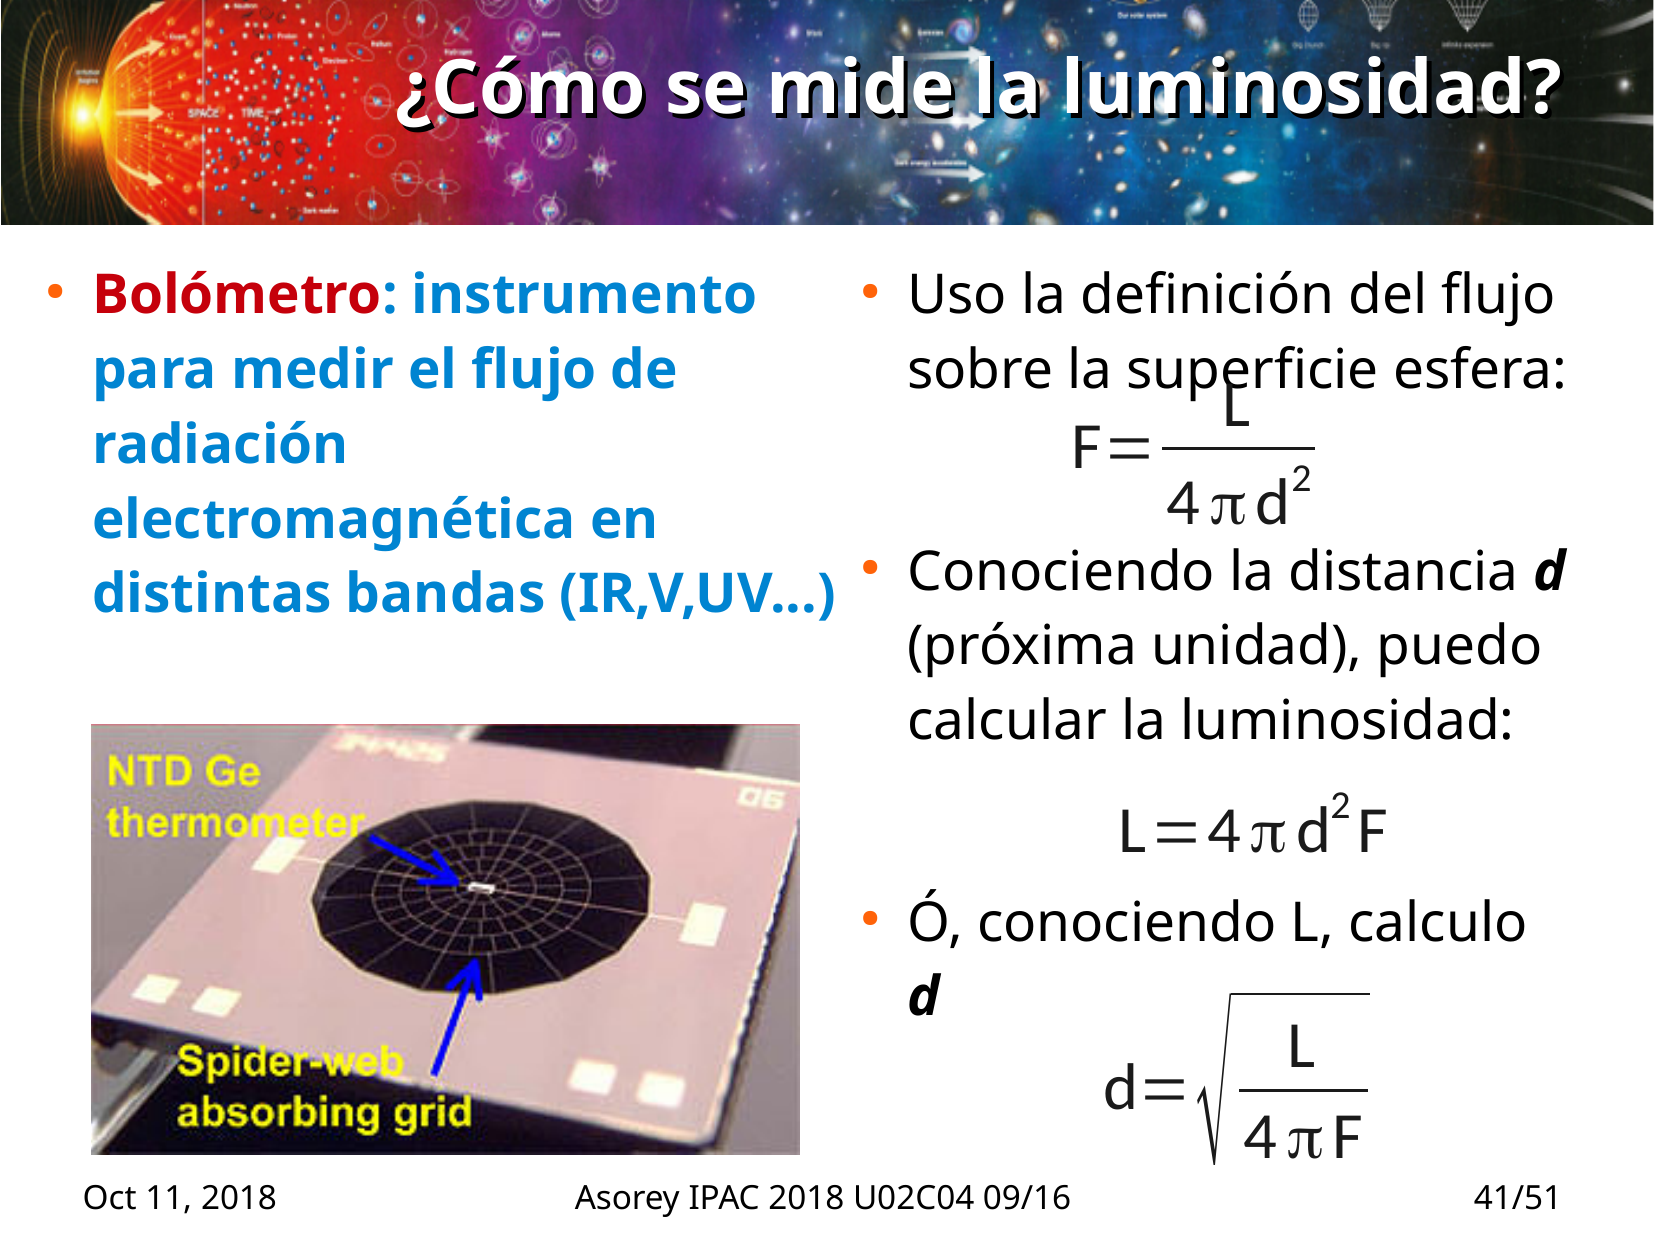

# ¿Cómo se mide la luminosidad?
Bolómetro: instrumento para medir el flujo de radiación electromagnética en distintas bandas (IR,V,UV...)
Uso la definición del flujo sobre la superficie esfera:
Conociendo la distancia d (próxima unidad), puedo calcular la luminosidad:
Ó, conociendo L, calculo d
Oct 11, 2018
Asorey IPAC 2018 U02C04 09/16
41